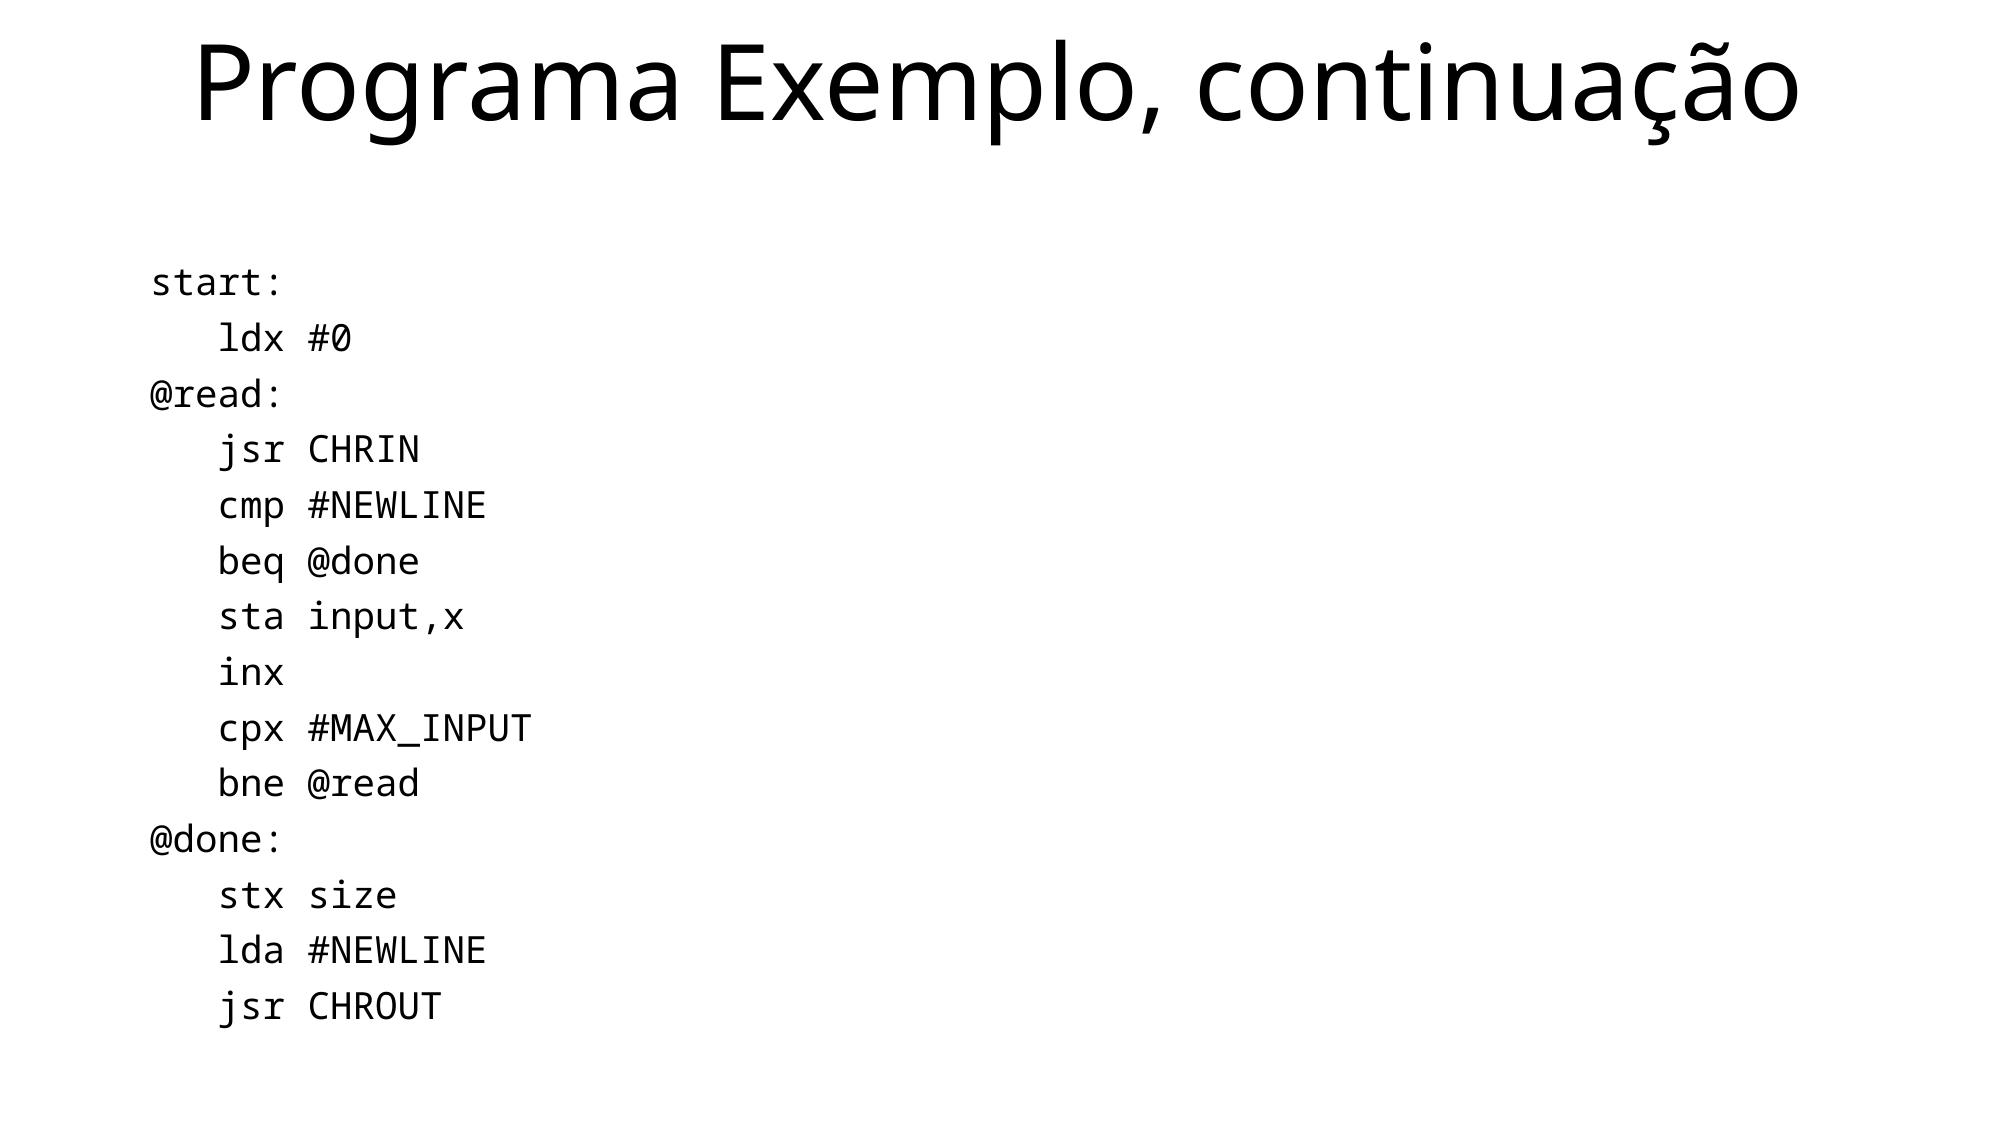

Programa Exemplo, continuação
# start:
 ldx #0
@read:
 jsr CHRIN
 cmp #NEWLINE
 beq @done
 sta input,x
 inx
 cpx #MAX_INPUT
 bne @read
@done:
 stx size
 lda #NEWLINE
 jsr CHROUT